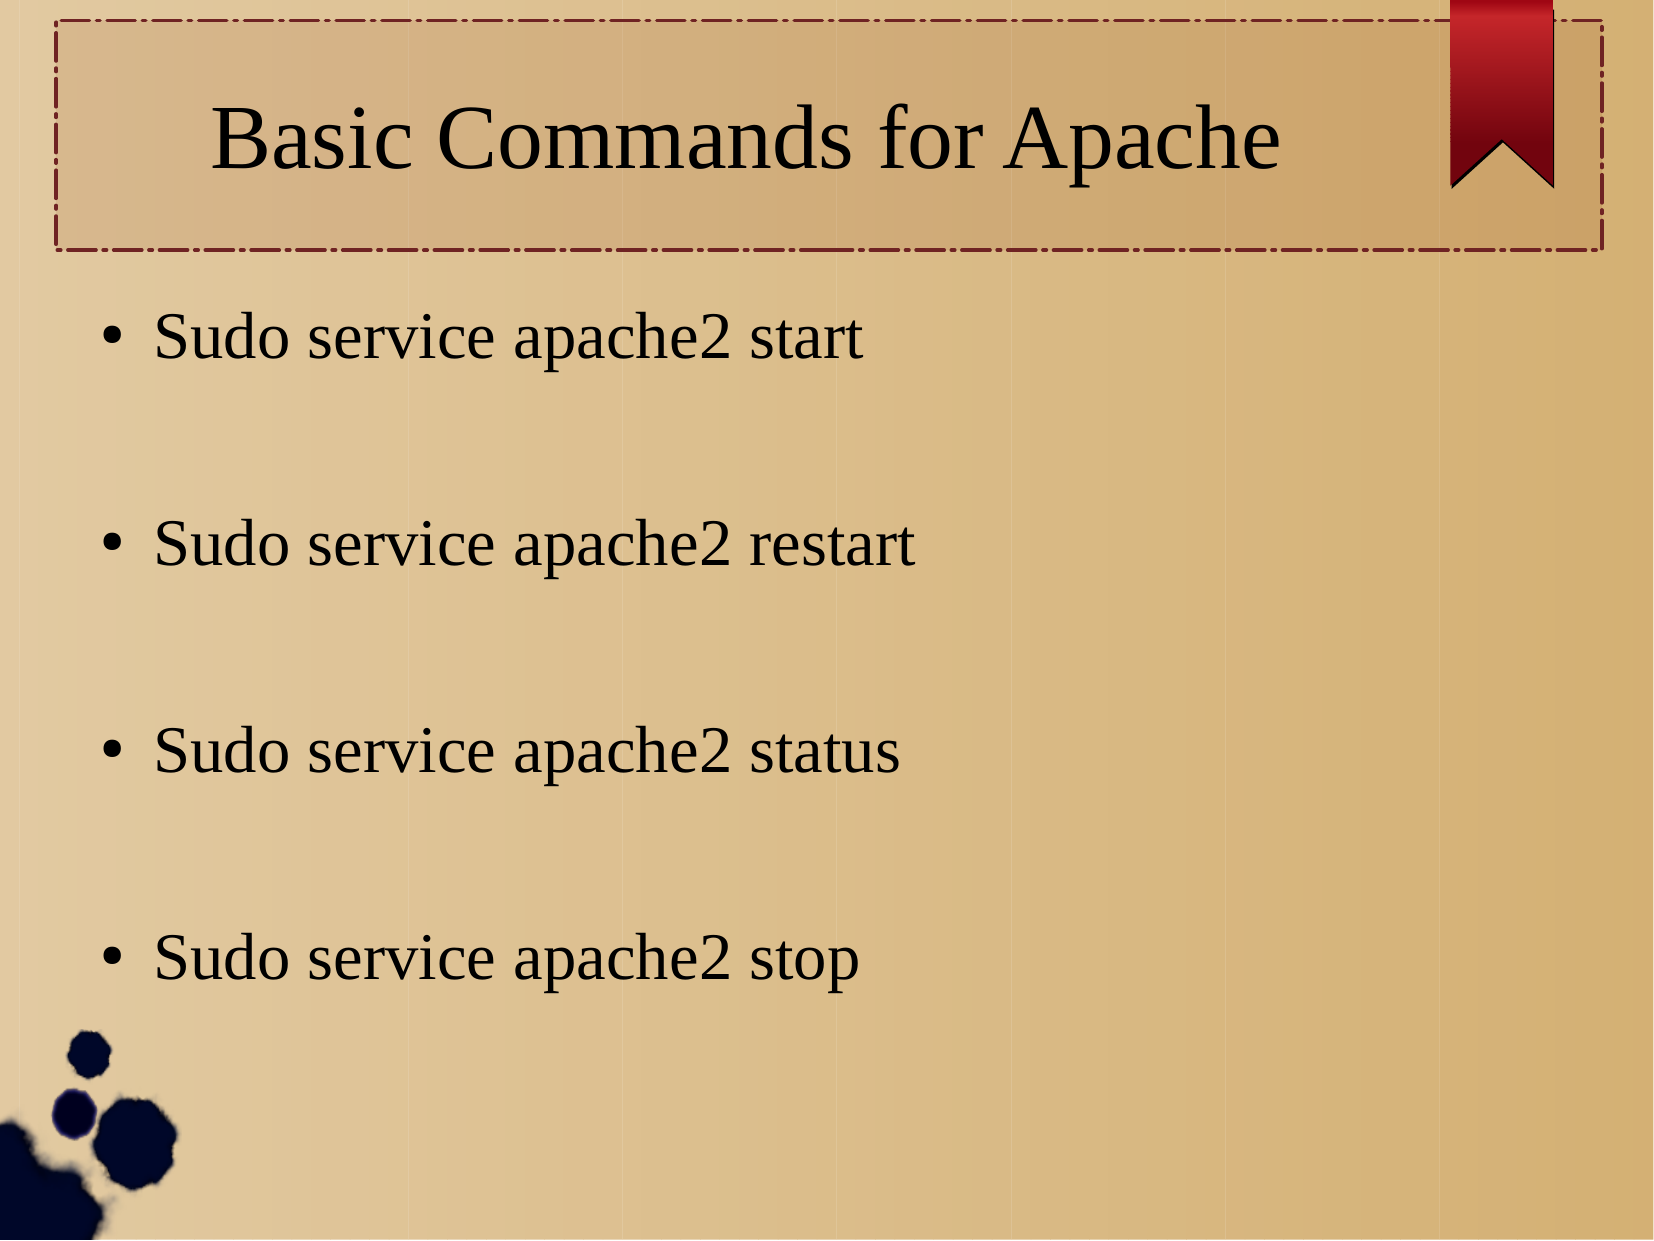

# Basic Commands for Apache
Sudo service apache2 start
Sudo service apache2 restart
Sudo service apache2 status
Sudo service apache2 stop